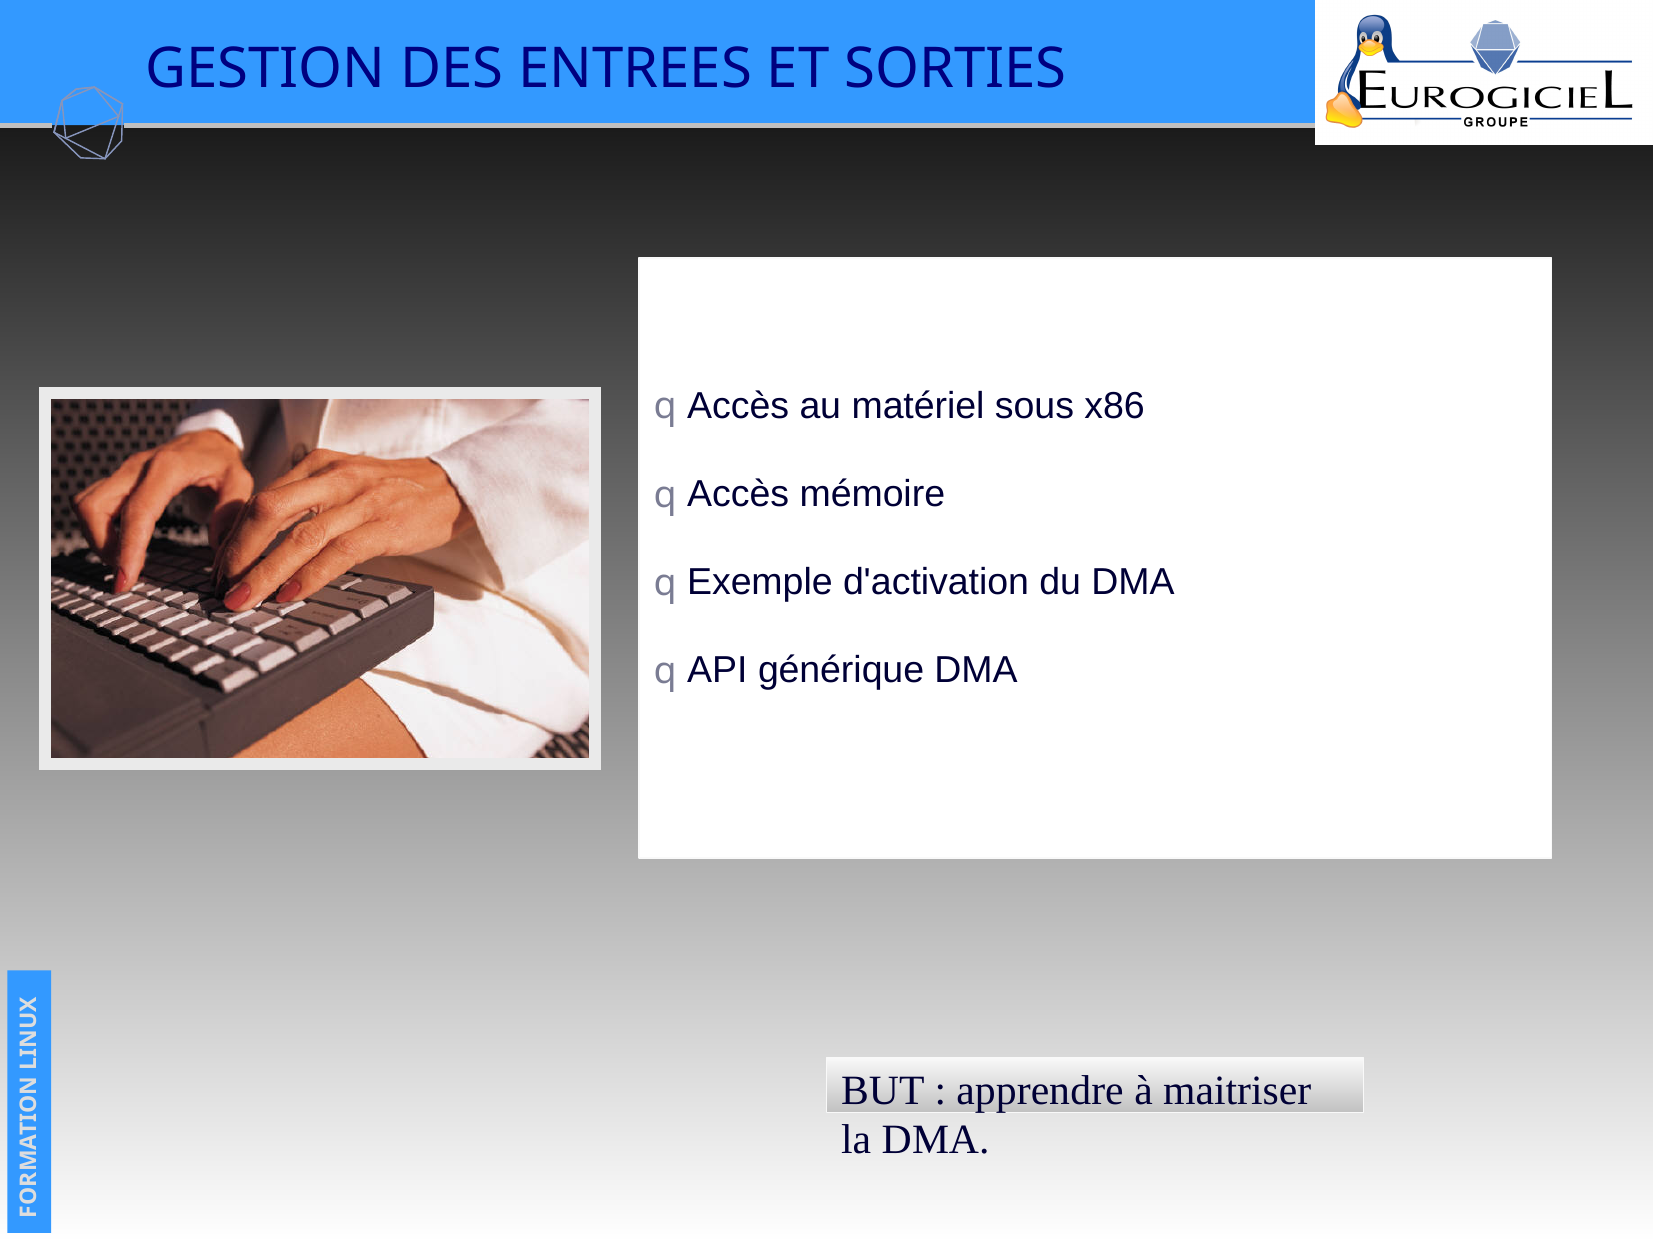

# GESTION DES ENTREES ET SORTIES
 Accès au matériel sous x86
 Accès mémoire
 Exemple d'activation du DMA
 API générique DMA
BUT : apprendre à maitriser la DMA.